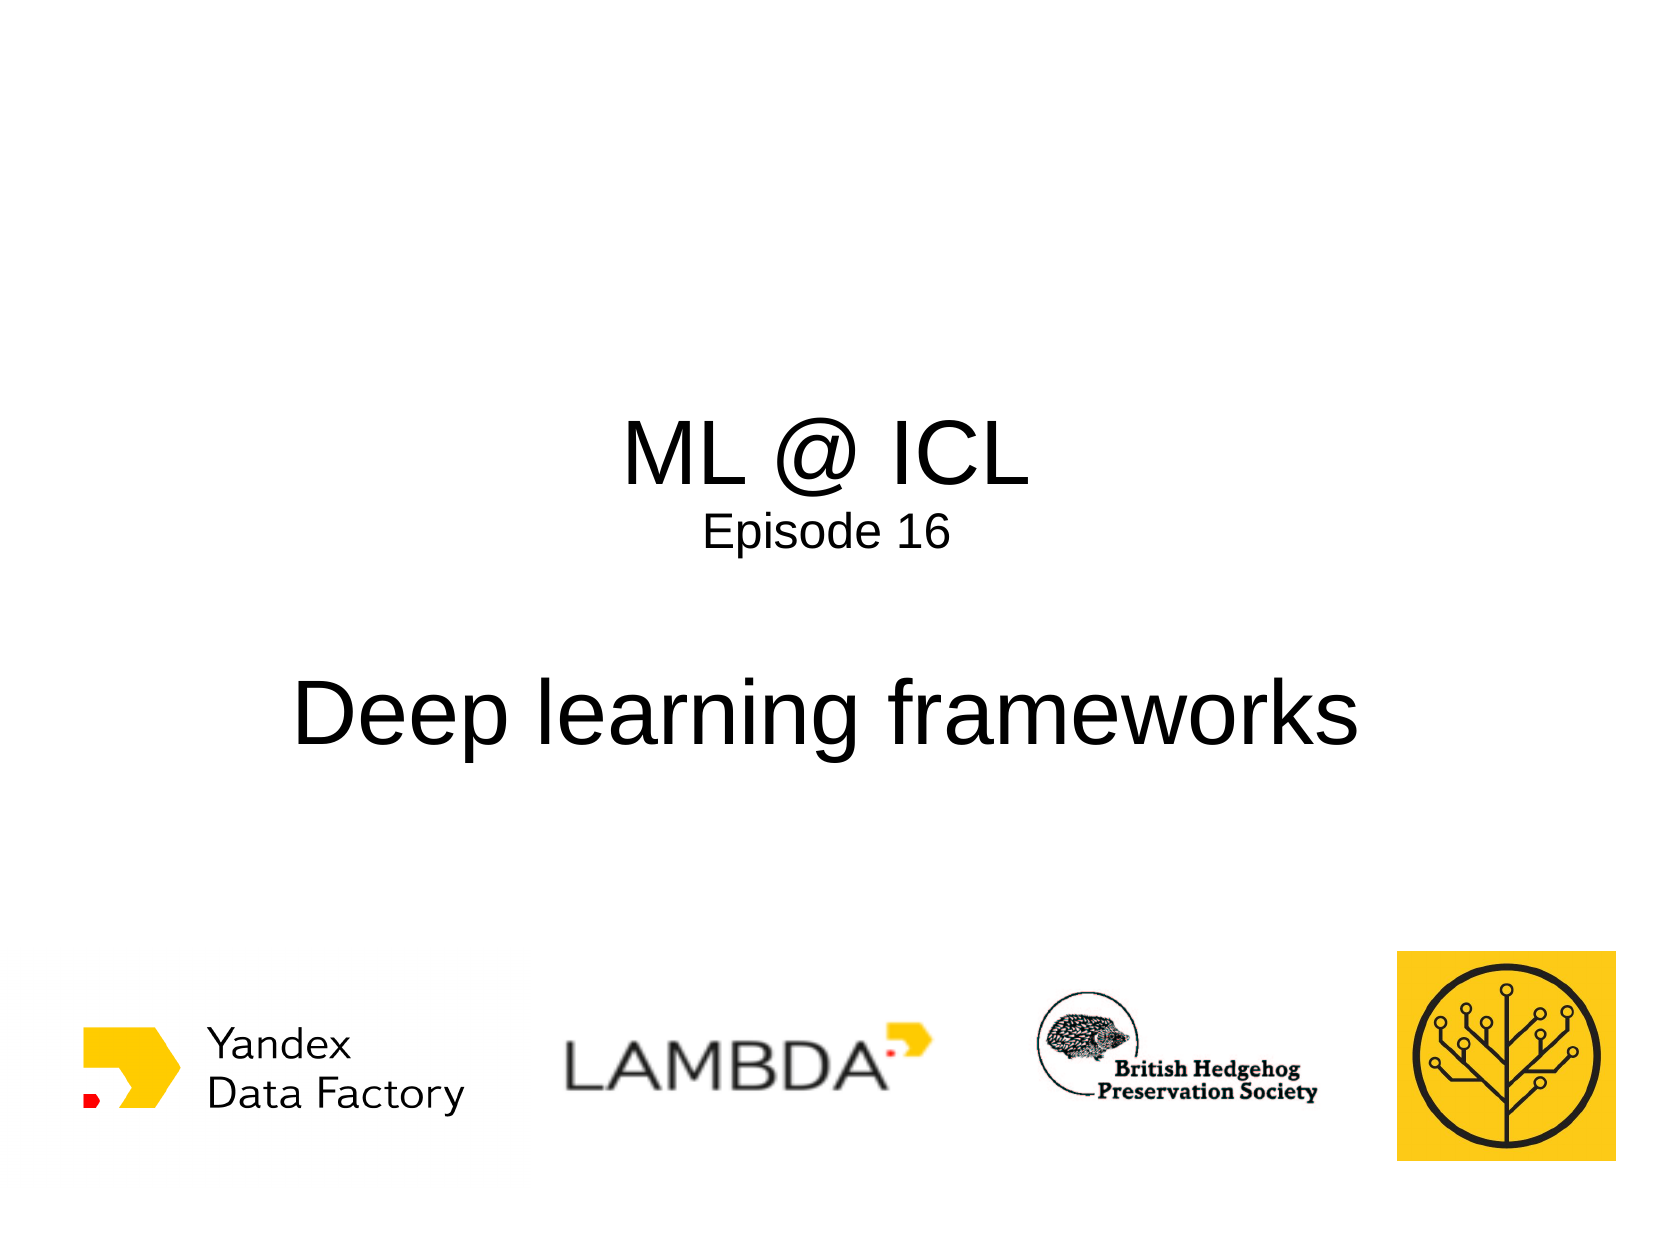

# ML @ ICL Episode 16 Deep learning frameworks
1